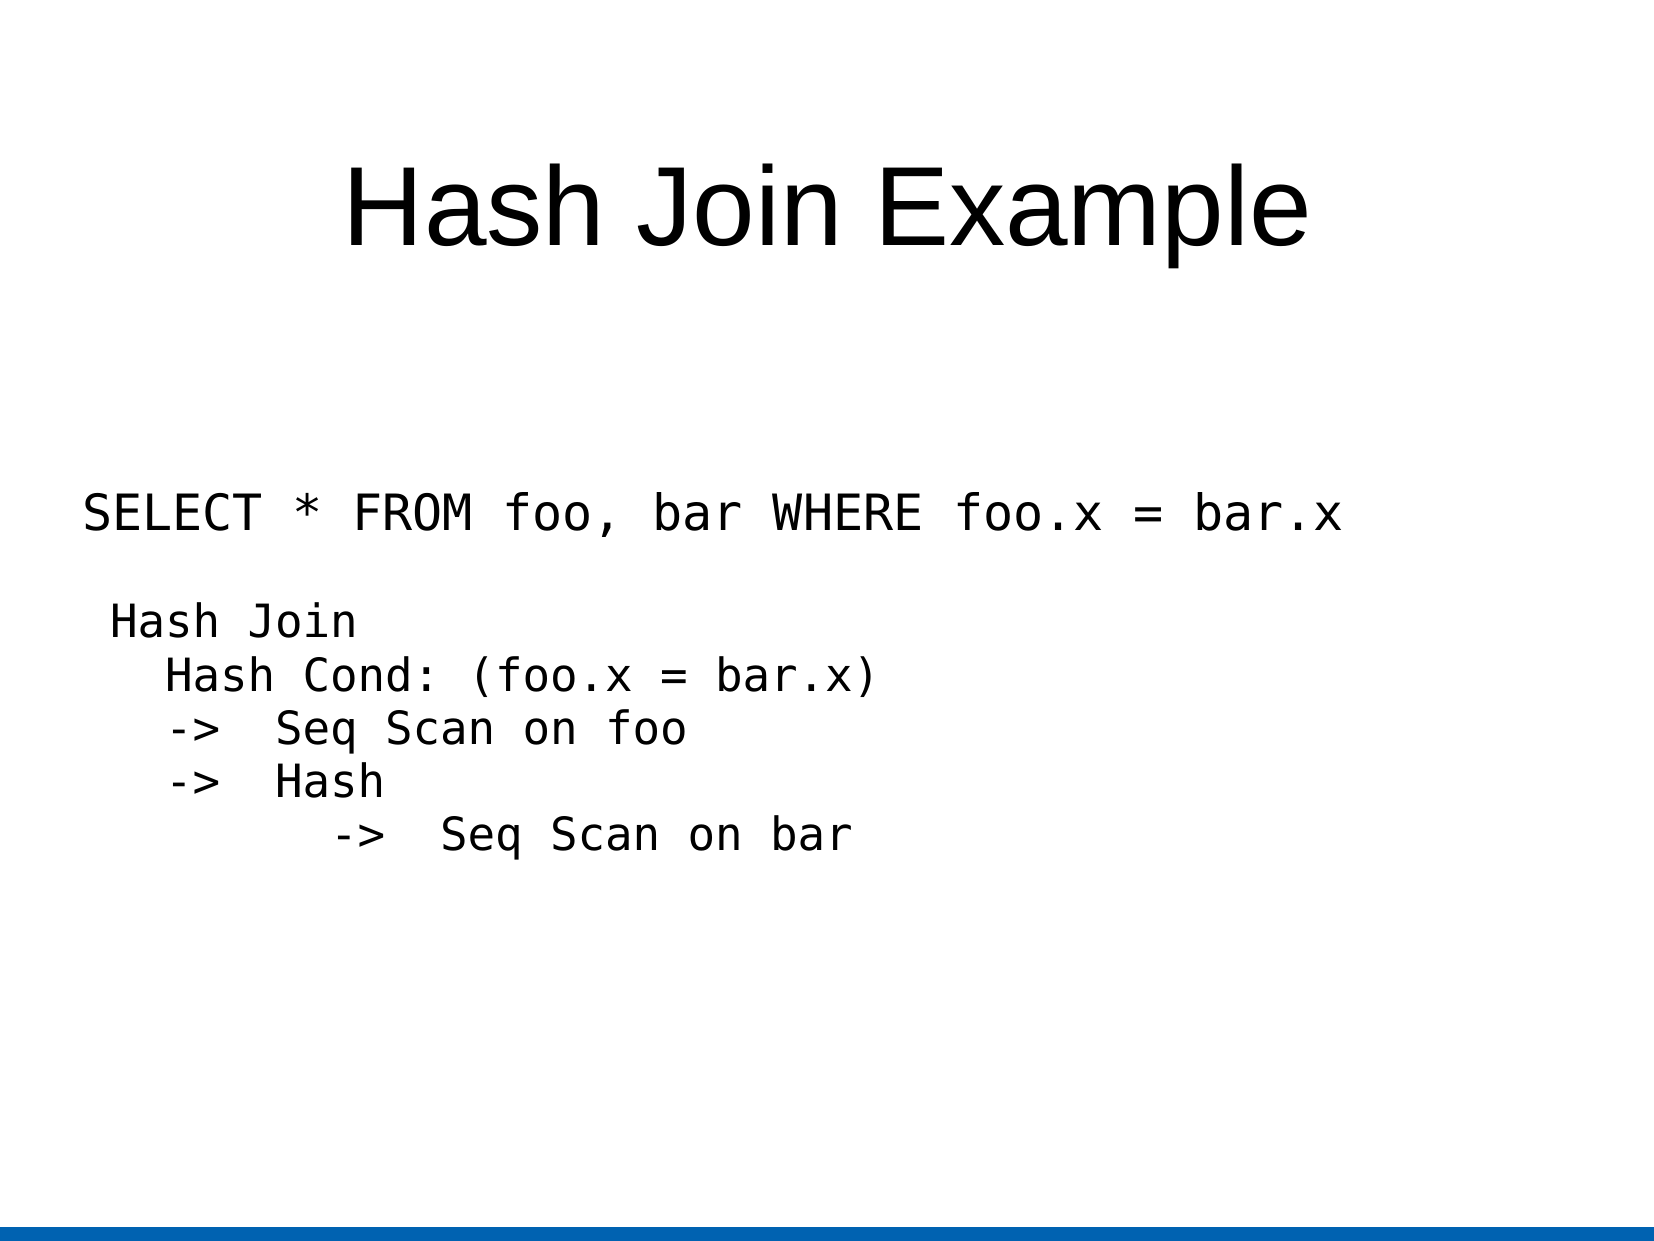

# Hash Join Example
SELECT * FROM foo, bar WHERE foo.x = bar.x
 Hash Join
 Hash Cond: (foo.x = bar.x)
 -> Seq Scan on foo
 -> Hash
 -> Seq Scan on bar